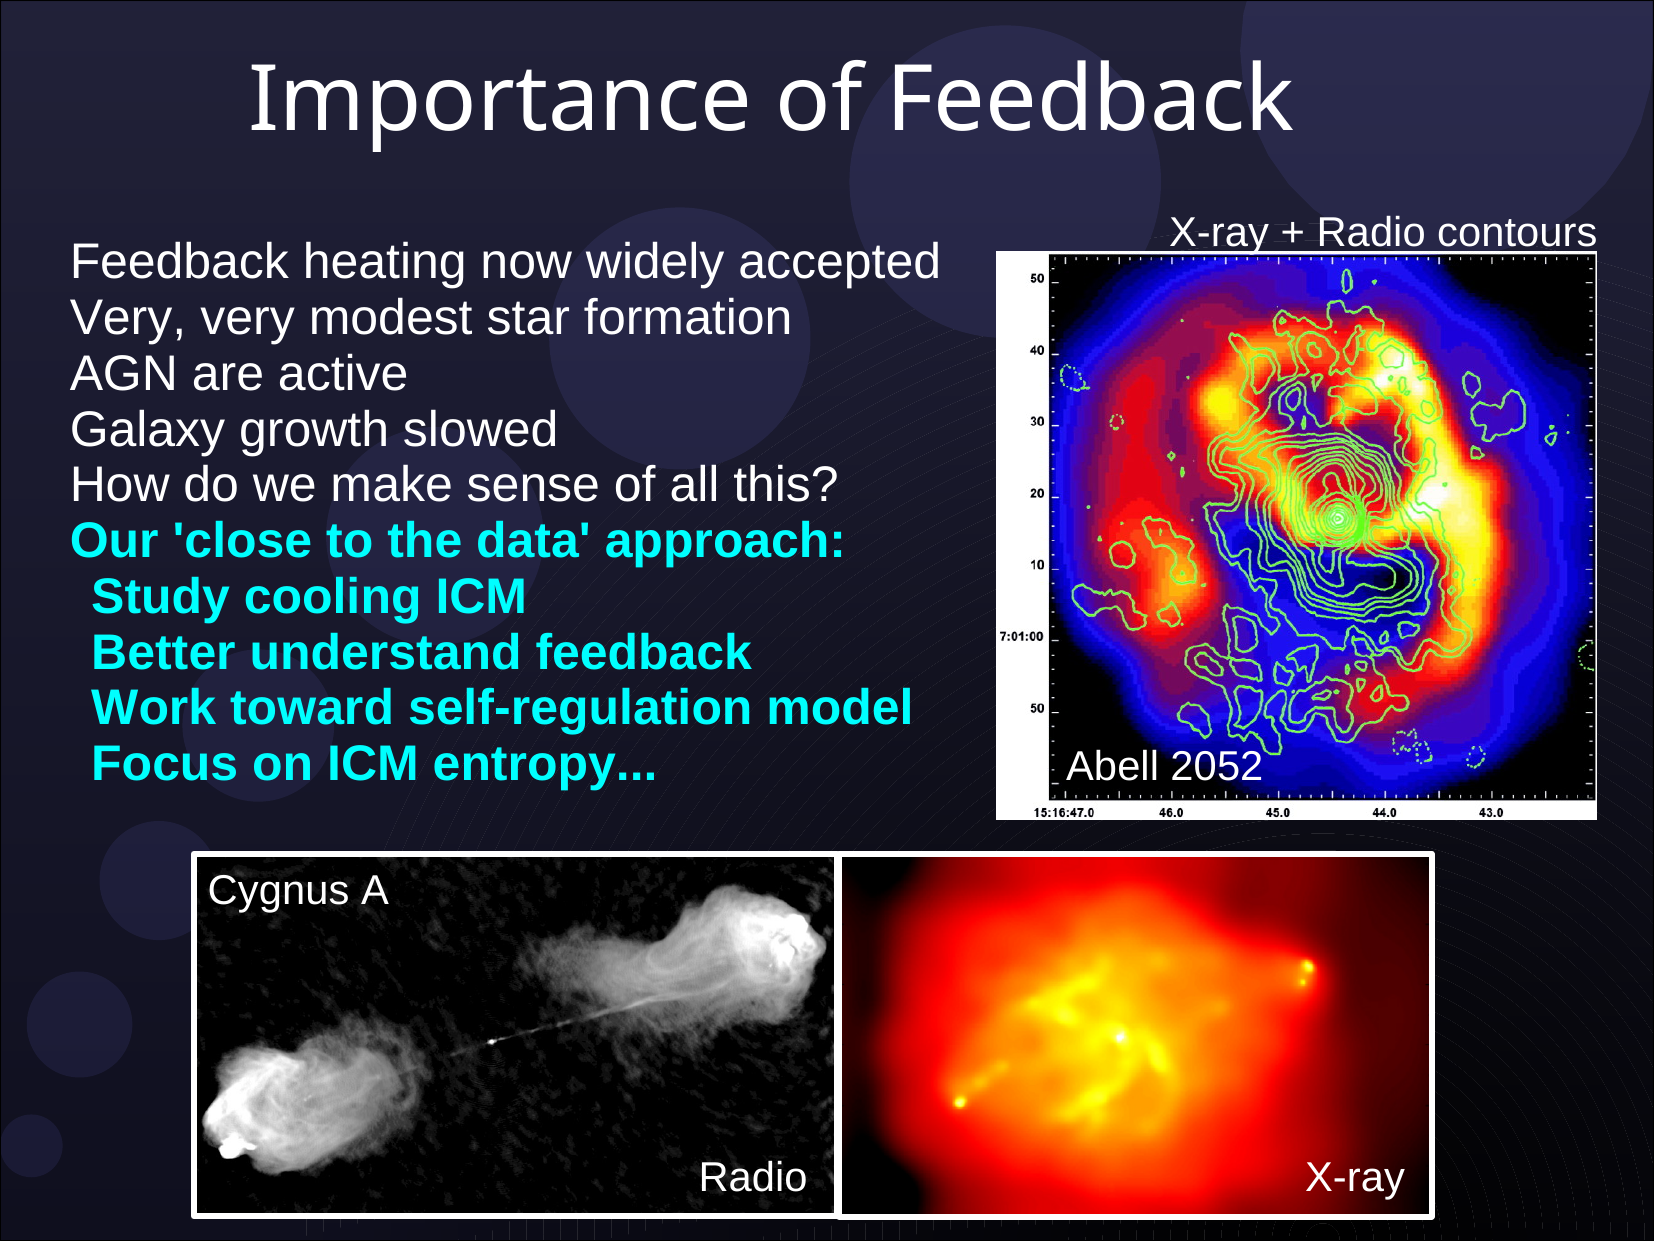

Importance of Feedback
X-ray + Radio contours
Abell 2052
 Feedback heating now widely accepted
 Very, very modest star formation
 AGN are active
 Galaxy growth slowed
 How do we make sense of all this?
 Our 'close to the data' approach:
Study cooling ICM
Better understand feedback
Work toward self-regulation model
Focus on ICM entropy...
Cygnus A
Radio
X-ray